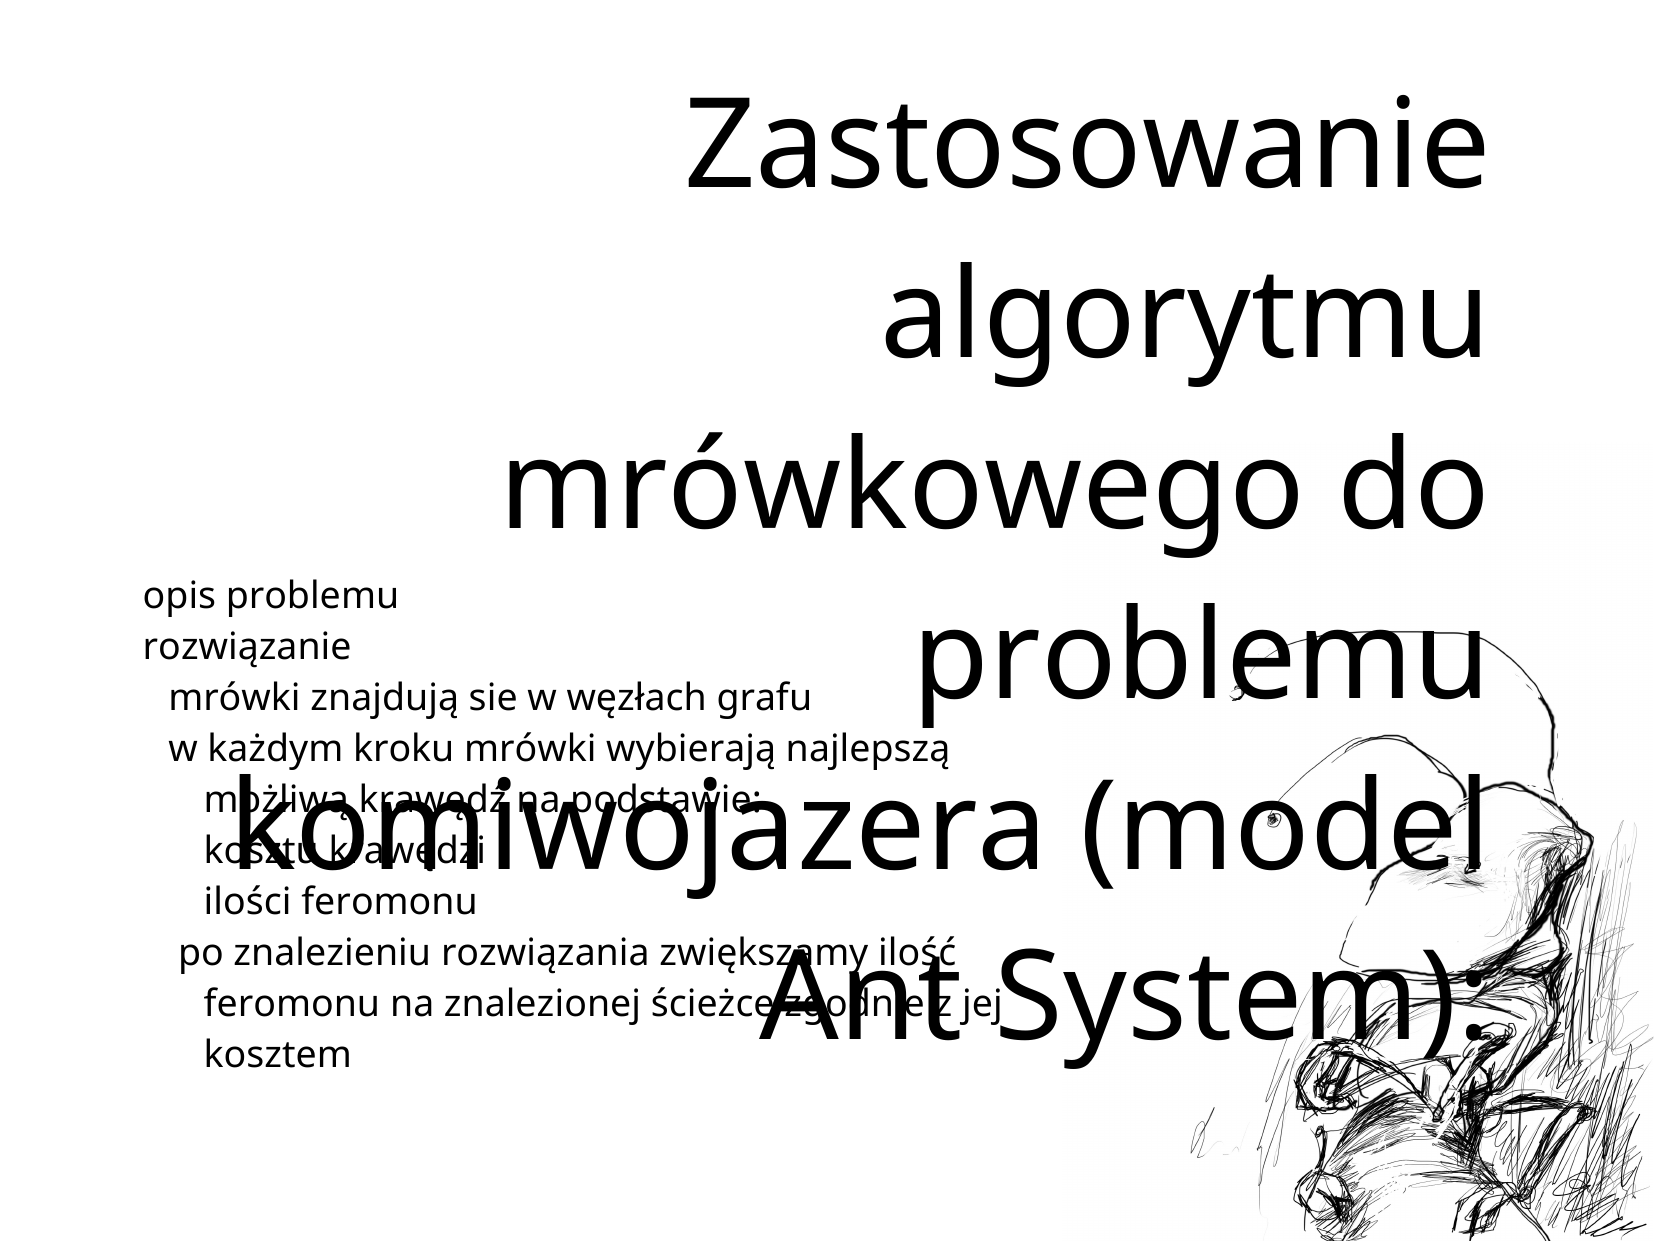

Zastosowanie algorytmu mrówkowego do problemu komiwojazera (model Ant System):
 opis problemu
 rozwiązanie
mrówki znajdują sie w węzłach grafu
w każdym kroku mrówki wybierają najlepszą możliwą krawędź na podstawie:
kosztu krawędzi
ilości feromonu
 po znalezieniu rozwiązania zwiększamy ilość feromonu na znalezionej ścieżce zgodnie z jej kosztem